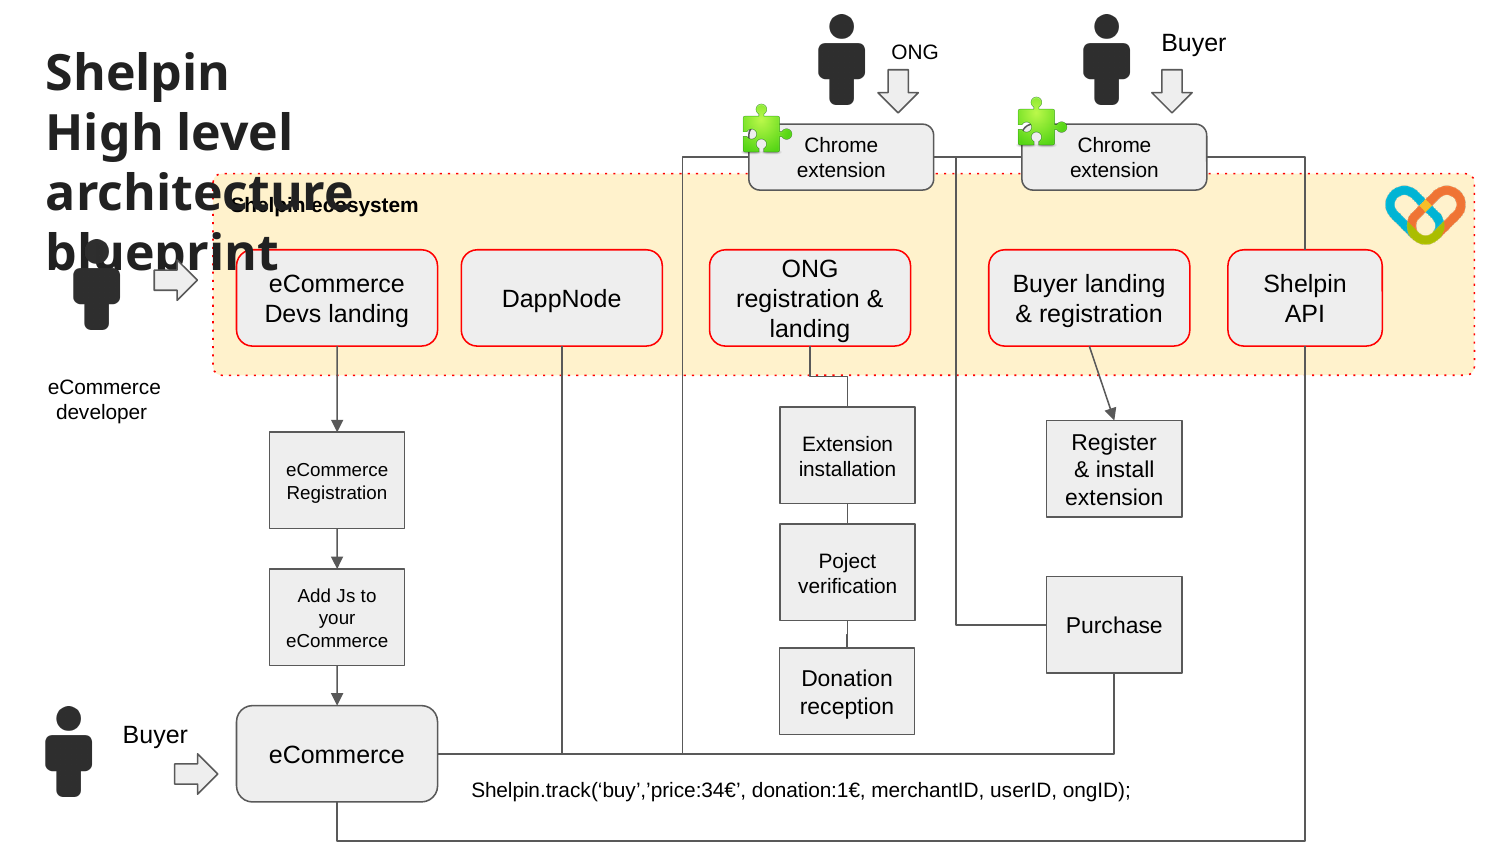

Buyer
ONG
Shelpin
High level architecture blueprint
Chrome extension
Chrome extension
Shelpin ecosystem
eCommerce Devs landing
DappNode
ONG registration & landing
Buyer landing & registration
Shelpin API
eCommerce developer
Extension installation
Register & install extension
eCommerce Registration
Poject verification
Add Js to your eCommerce
Purchase
Donation reception
Buyer
eCommerce
Shelpin.track(‘buy’,’price:34€’, donation:1€, merchantID, userID, ongID);